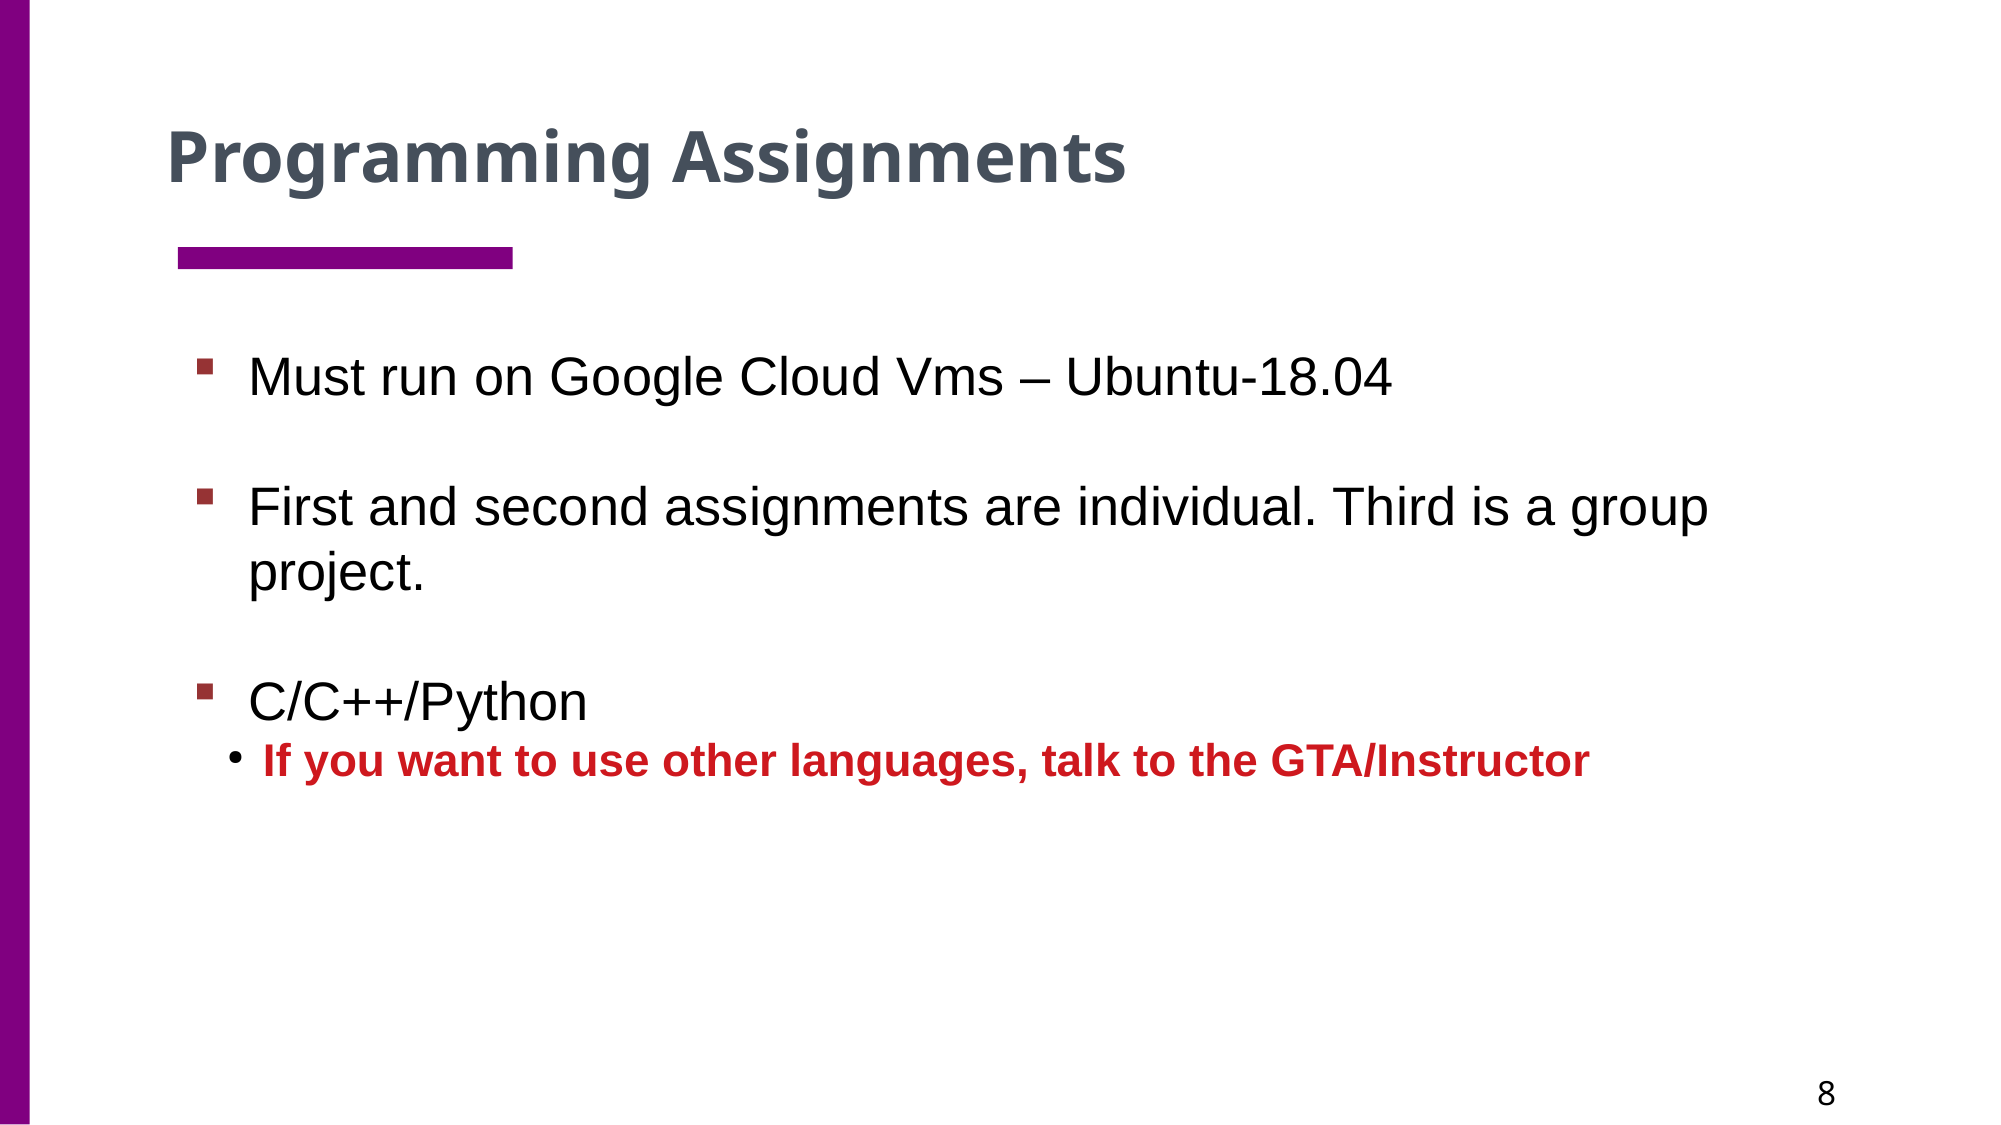

Programming Assignments
Must run on Google Cloud Vms – Ubuntu-18.04
First and second assignments are individual. Third is a group project.
C/C++/Python
If you want to use other languages, talk to the GTA/Instructor